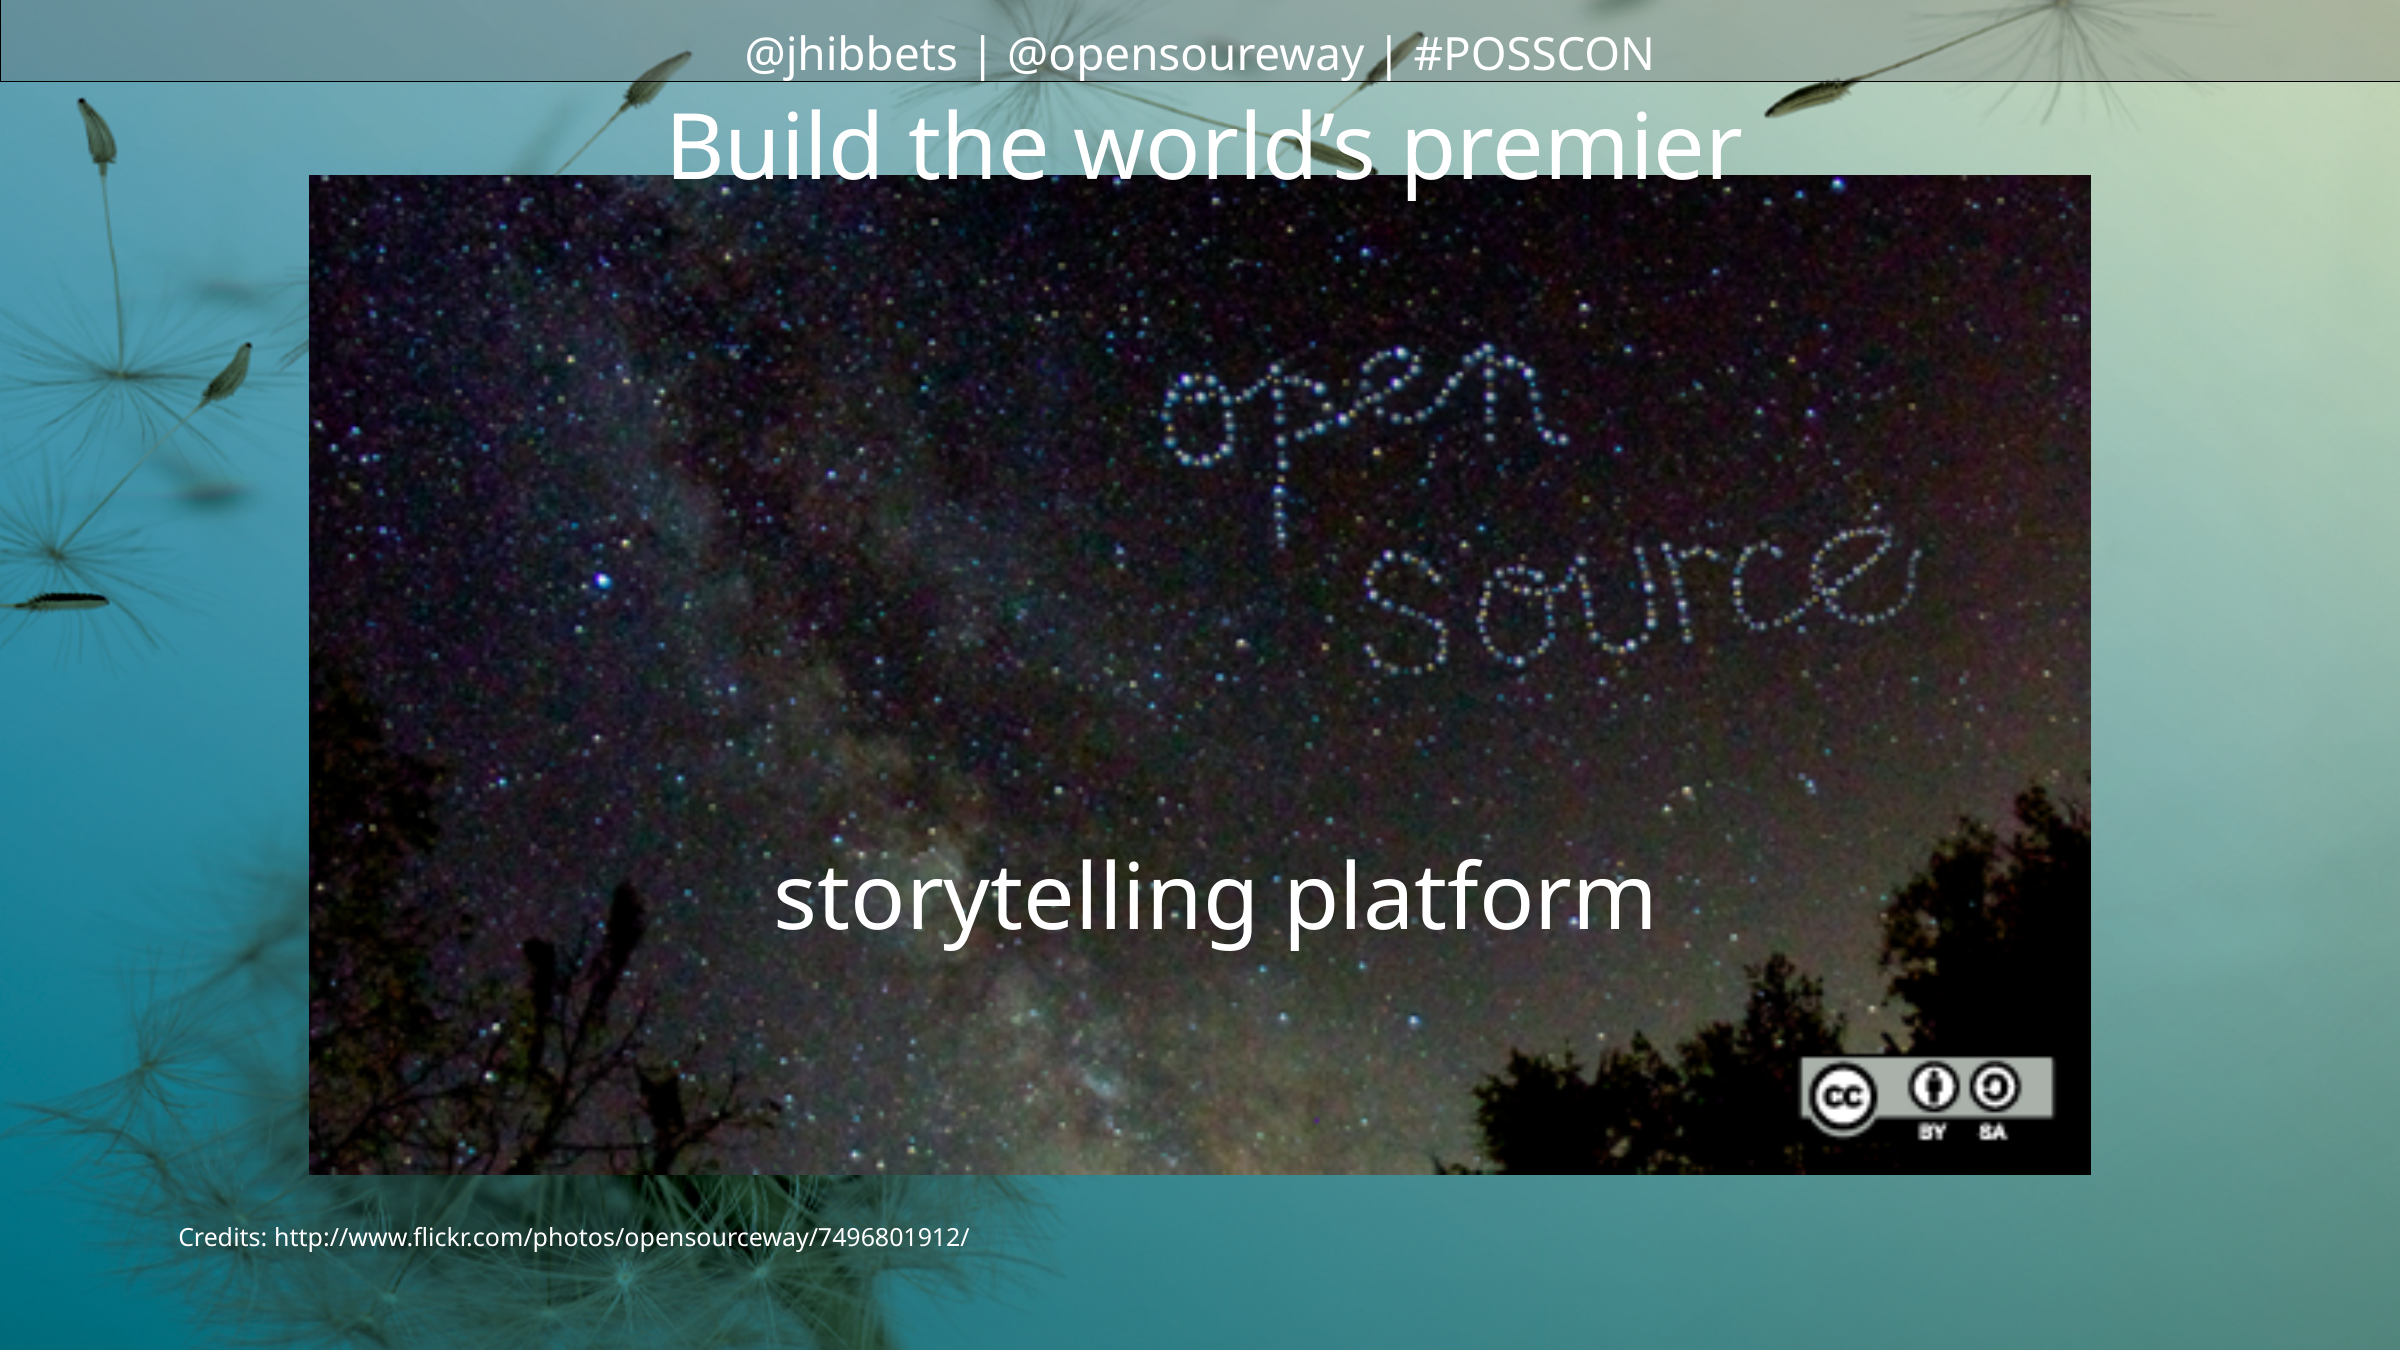

# Build the world’s premier storytelling platform
Credits: http://www.flickr.com/photos/opensourceway/7496801912/